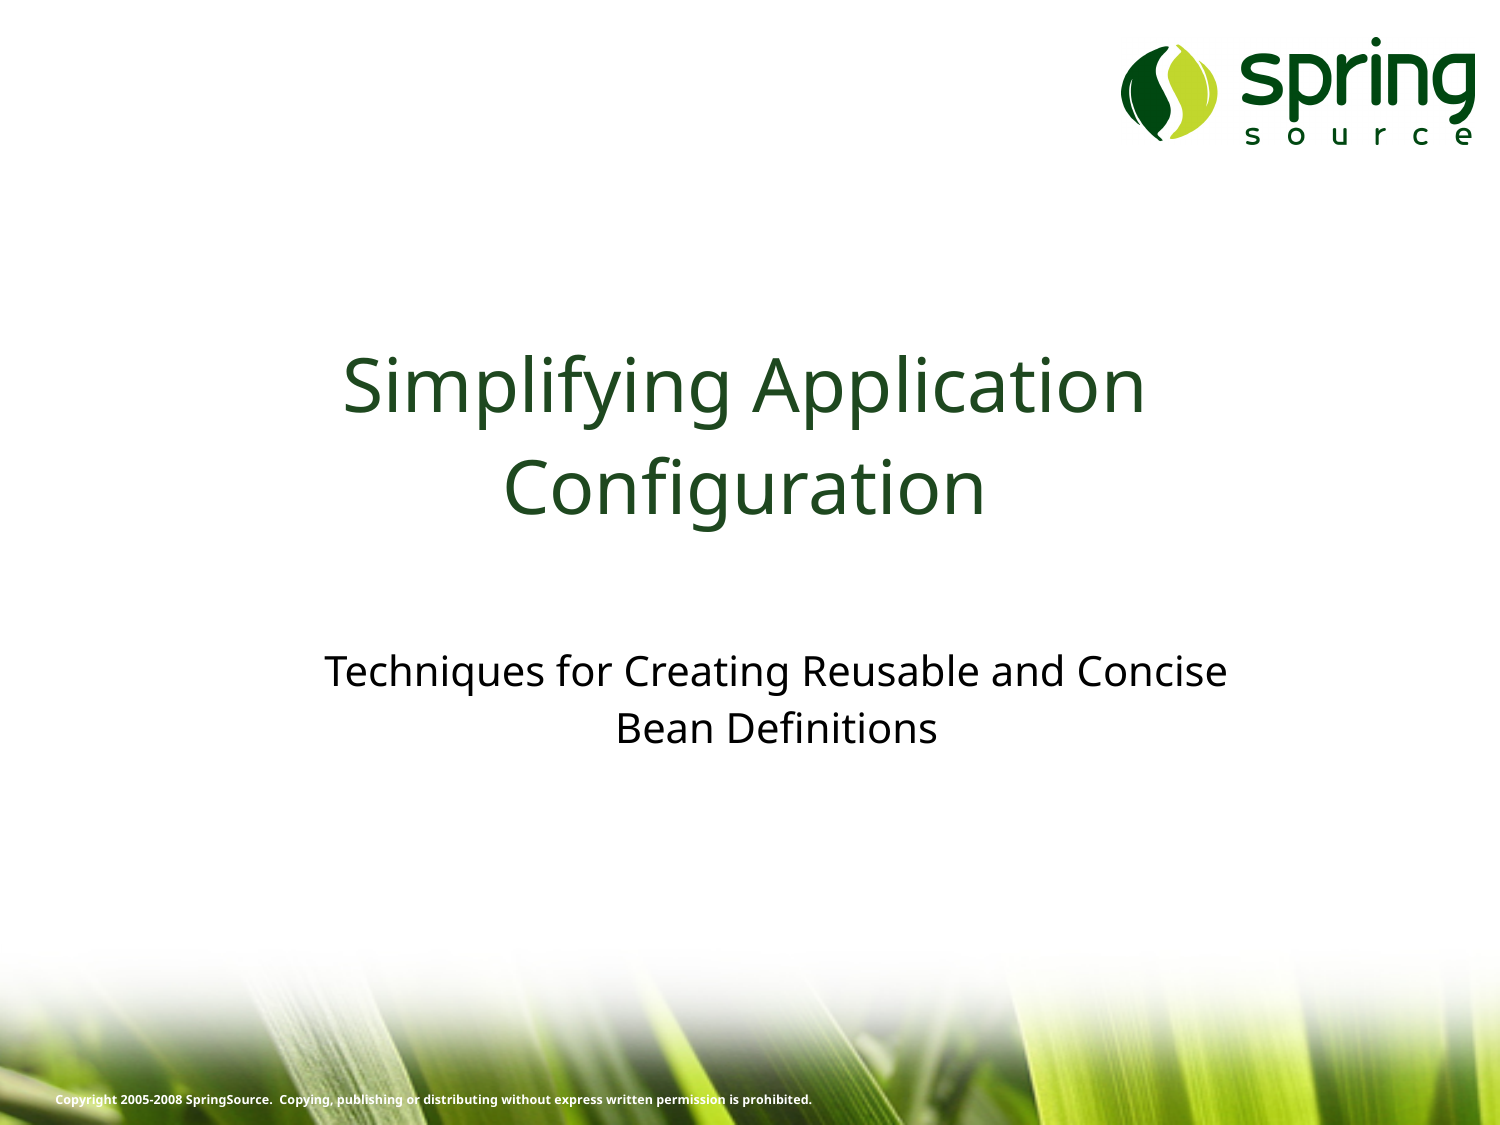

# Simplifying Application Configuration
Techniques for Creating Reusable and Concise Bean Definitions